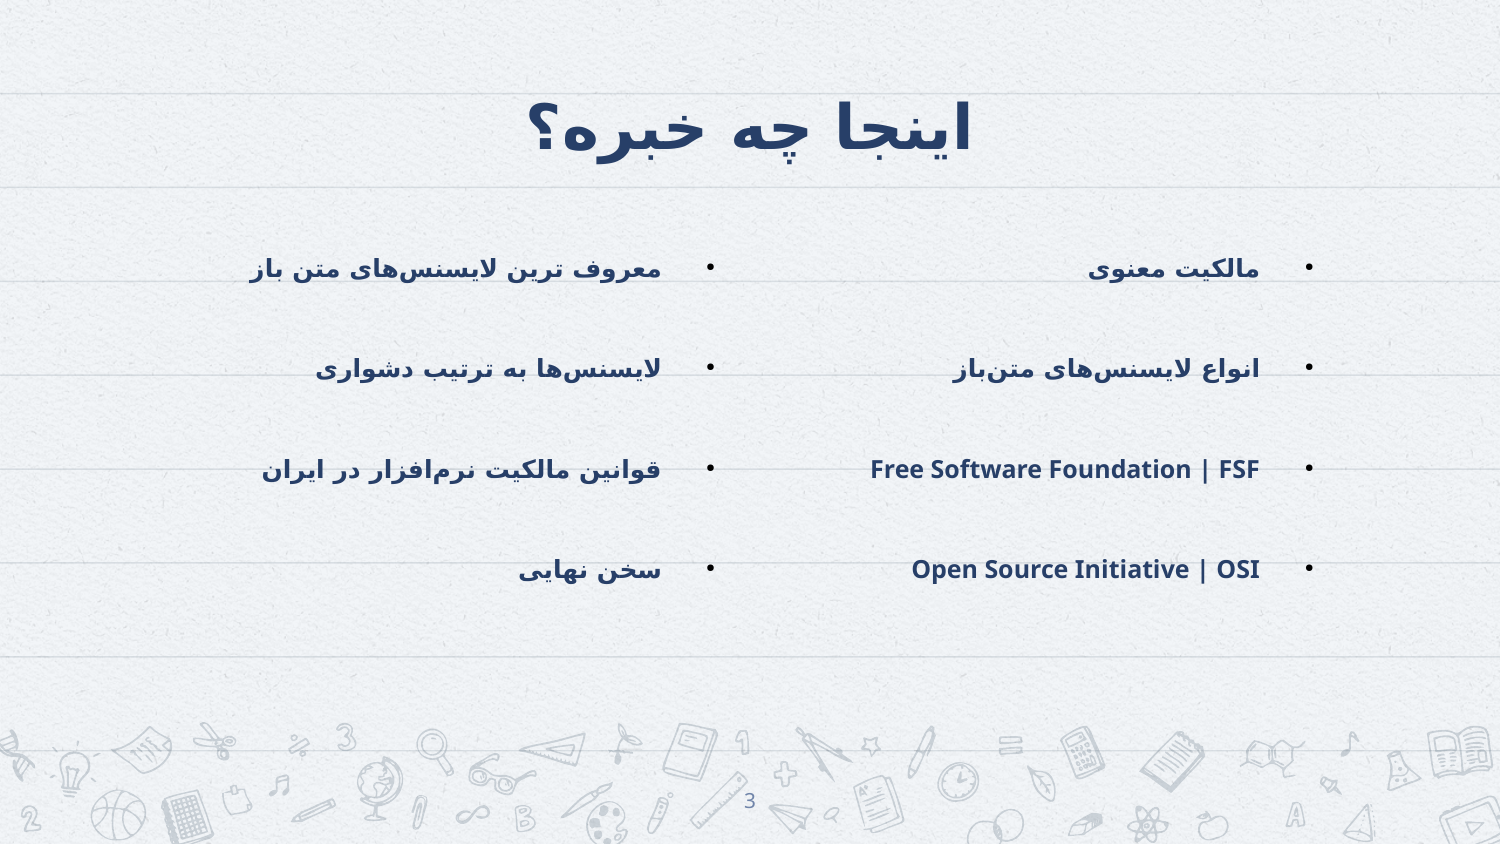

# اینجا چه خبره؟
معروف ترین لایسنس‌های متن باز
لایسنس‌ها به ترتیب دشواری
قوانین مالکیت نرم‌افزار در ایران
سخن نهایی
مالکیت معنوی
انواع لایسنس‌های متن‌باز
Free Software Foundation | FSF
Open Source Initiative | OSI